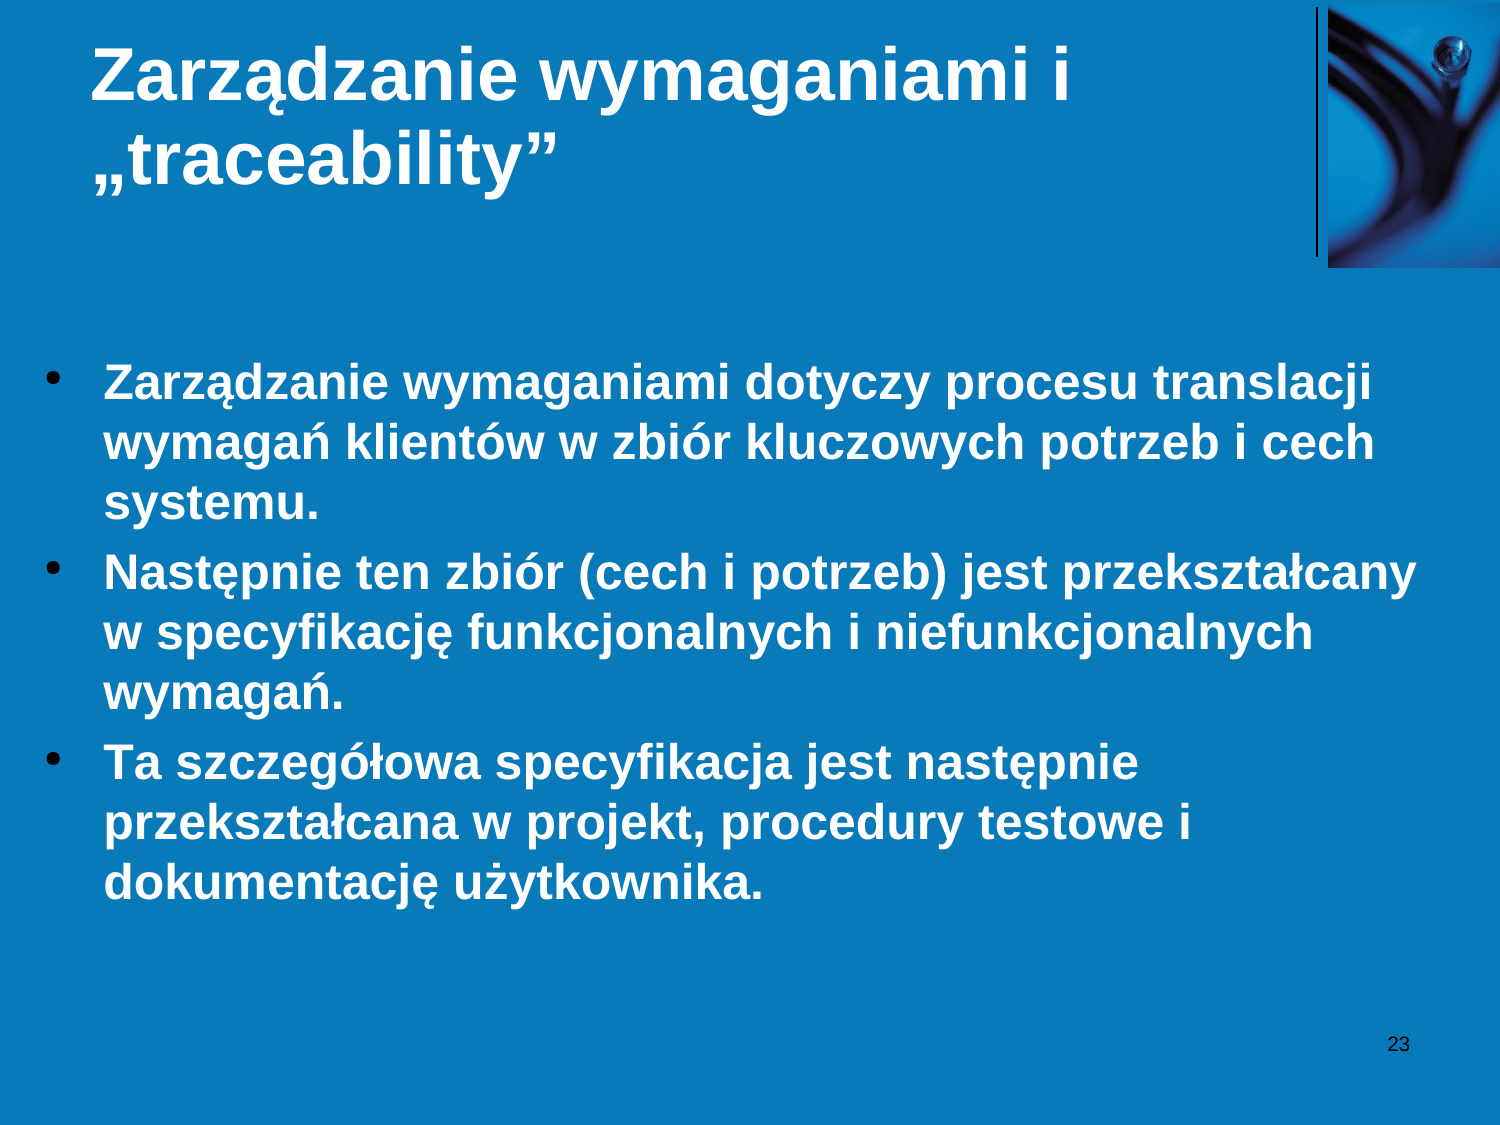

# Zarządzanie wymaganiami i „traceability”
Zarządzanie wymaganiami dotyczy procesu translacji wymagań klientów w zbiór kluczowych potrzeb i cech systemu.
Następnie ten zbiór (cech i potrzeb) jest przekształcany w specyfikację funkcjonalnych i niefunkcjonalnych wymagań.
Ta szczegółowa specyfikacja jest następnie przekształcana w projekt, procedury testowe i dokumentację użytkownika.
23